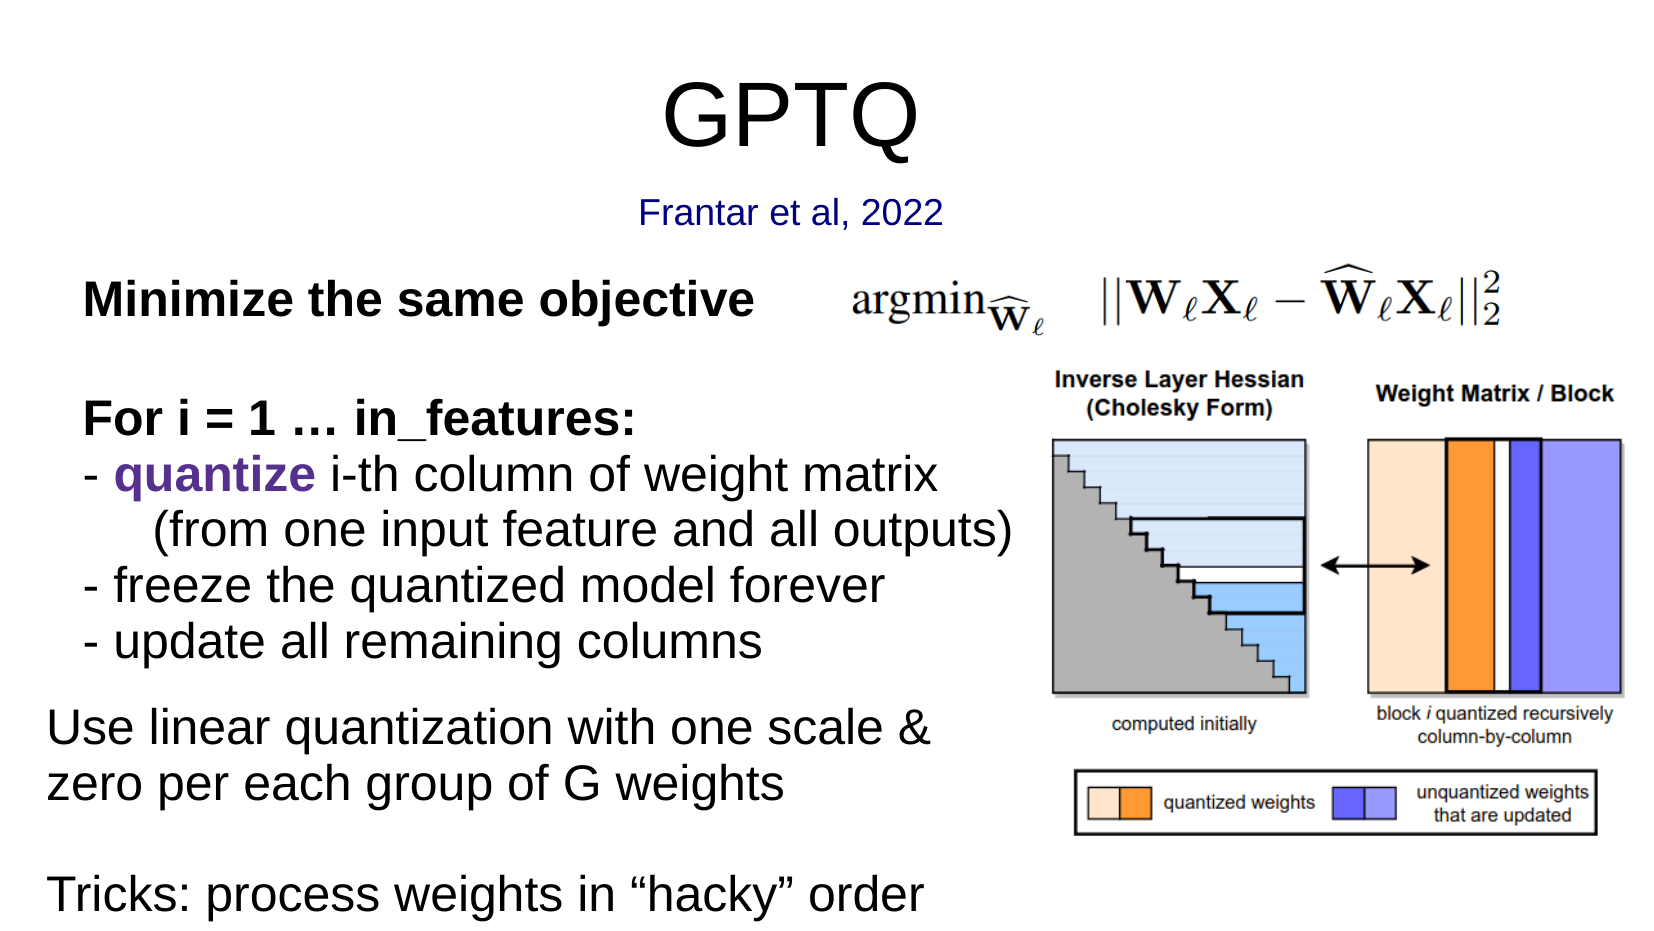

# GPTQ
Frantar et al, 2022
Minimize the same objective
For i = 1 … in_features:
- quantize i-th column of weight matrix
 (from one input feature and all outputs)
- freeze the quantized model forever
- update all remaining columns
Use linear quantization with one scale & zero per each group of G weights
Tricks: process weights in “hacky” order